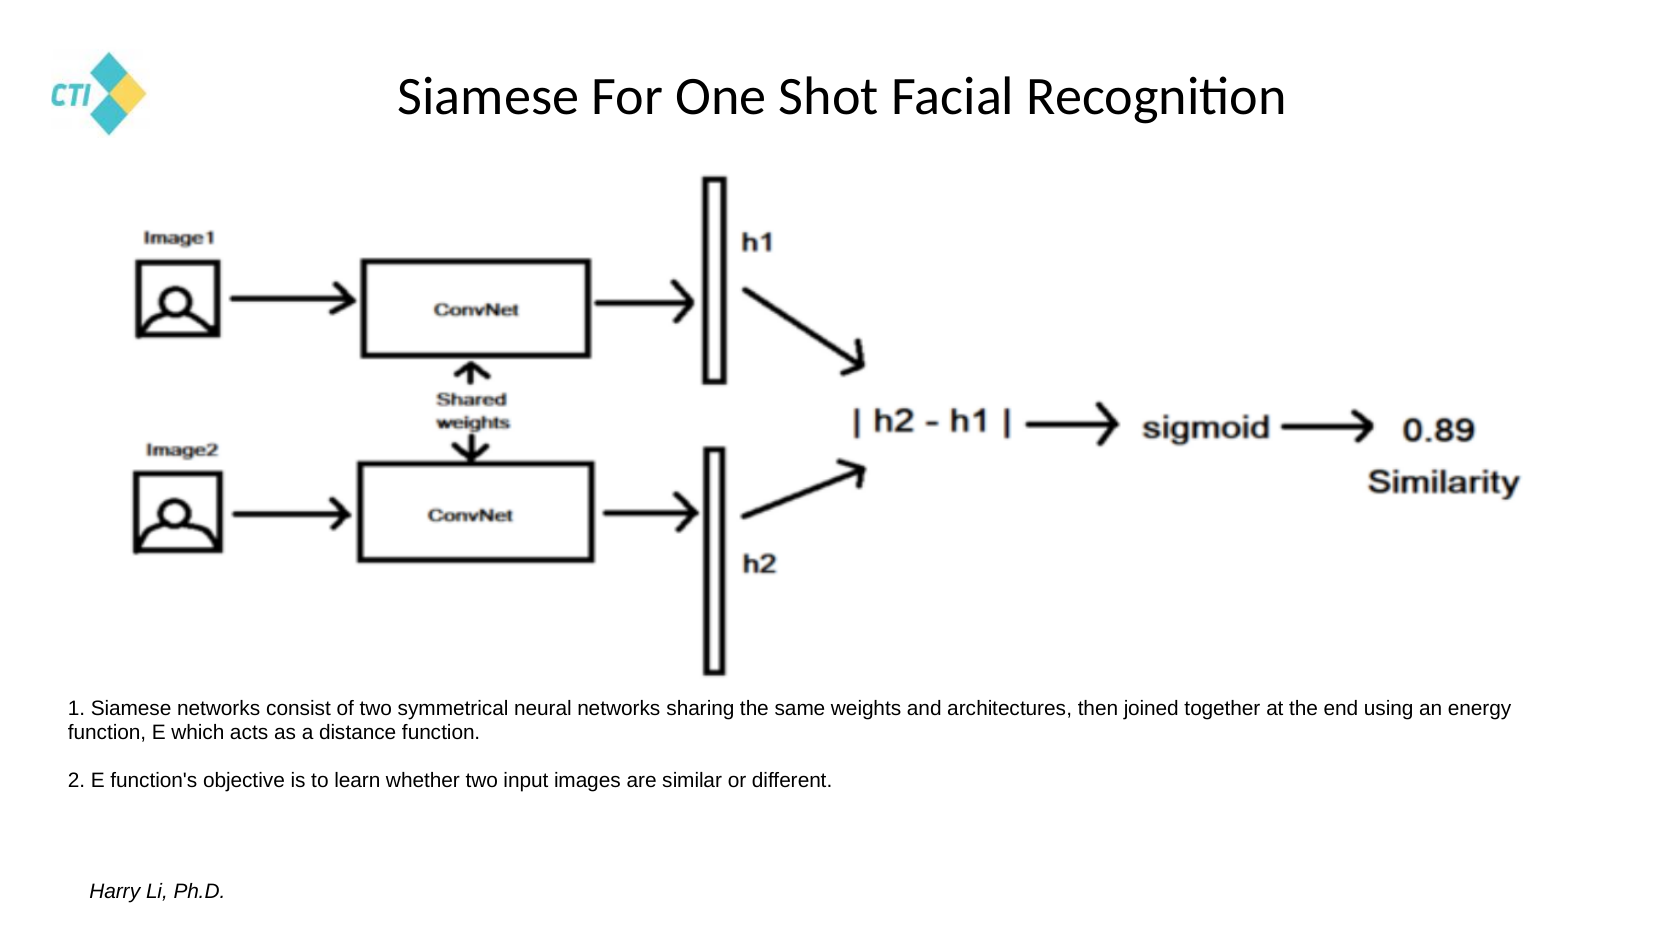

Siamese For One Shot Facial Recognition
1. Siamese networks consist of two symmetrical neural networks sharing the same weights and architectures, then joined together at the end using an energy function, E which acts as a distance function.
2. E function's objective is to learn whether two input images are similar or different.
Harry Li, Ph.D.